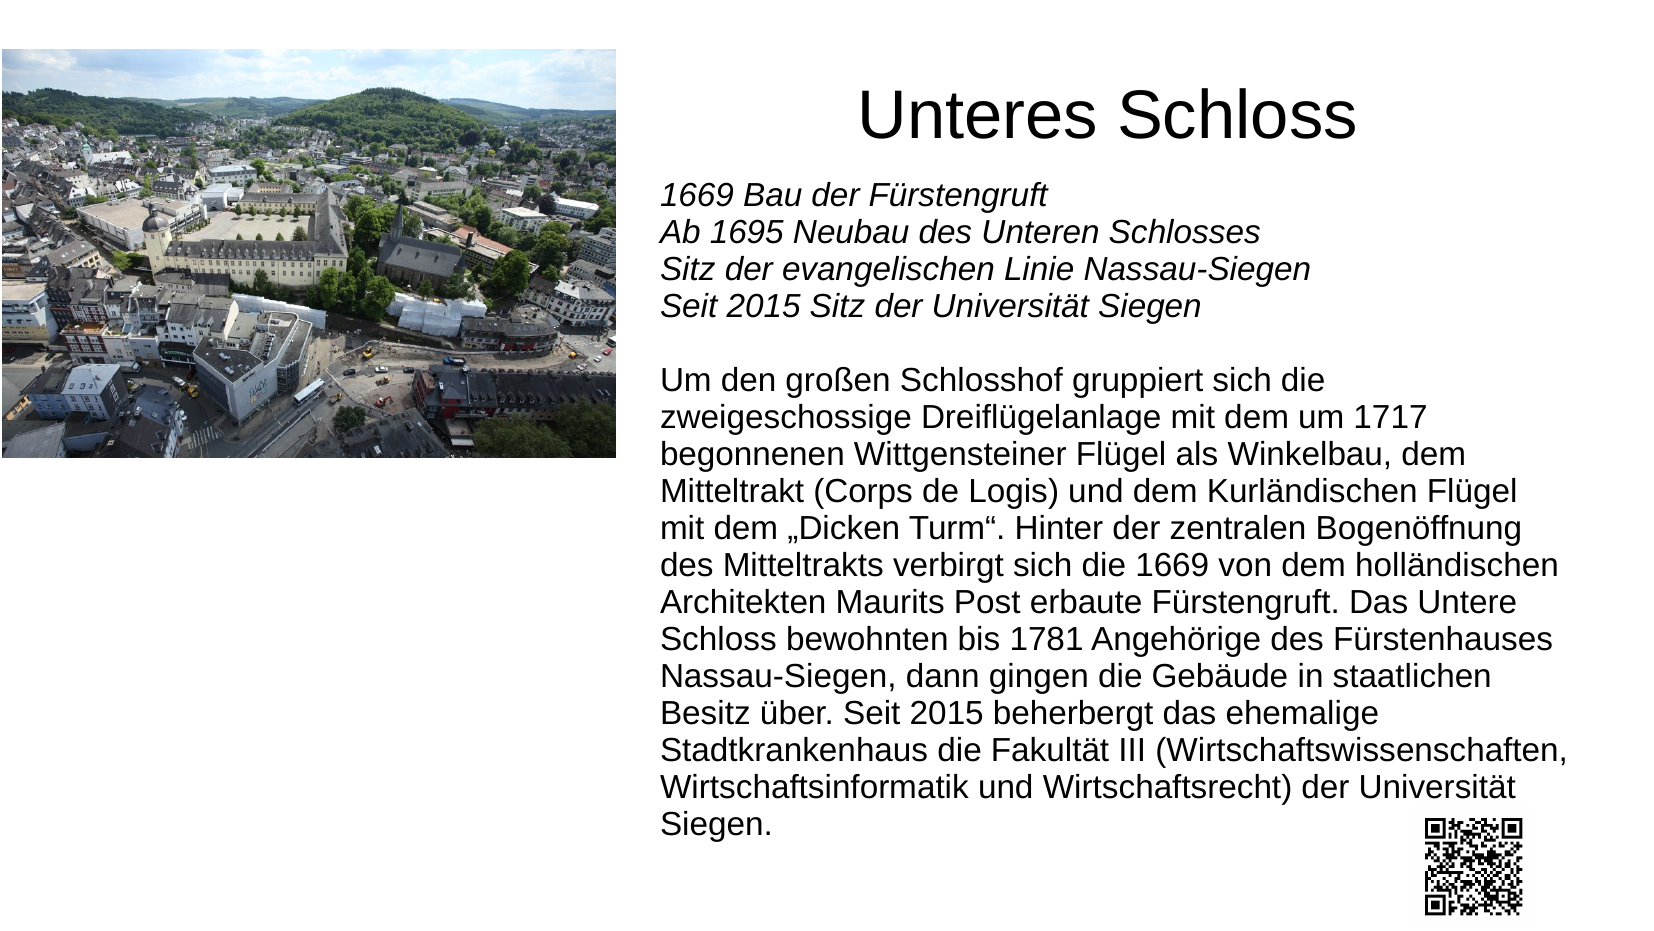

# Unteres Schloss
1669 Bau der Fürstengruft
Ab 1695 Neubau des Unteren Schlosses
Sitz der evangelischen Linie Nassau-Siegen
Seit 2015 Sitz der Universität Siegen
Um den großen Schlosshof gruppiert sich die zweigeschossige Dreiflügelanlage mit dem um 1717 begonnenen Wittgensteiner Flügel als Winkelbau, dem Mitteltrakt (Corps de Logis) und dem Kurländischen Flügel mit dem „Dicken Turm“. Hinter der zentralen Bogenöffnung des Mitteltrakts verbirgt sich die 1669 von dem holländischen Architekten Maurits Post erbaute Fürstengruft. Das Untere Schloss bewohnten bis 1781 Angehörige des Fürstenhauses Nassau-Siegen, dann gingen die Gebäude in staatlichen Besitz über. Seit 2015 beherbergt das ehemalige Stadtkrankenhaus die Fakultät III (Wirtschaftswissenschaften, Wirtschaftsinformatik und Wirtschaftsrecht) der Universität Siegen.